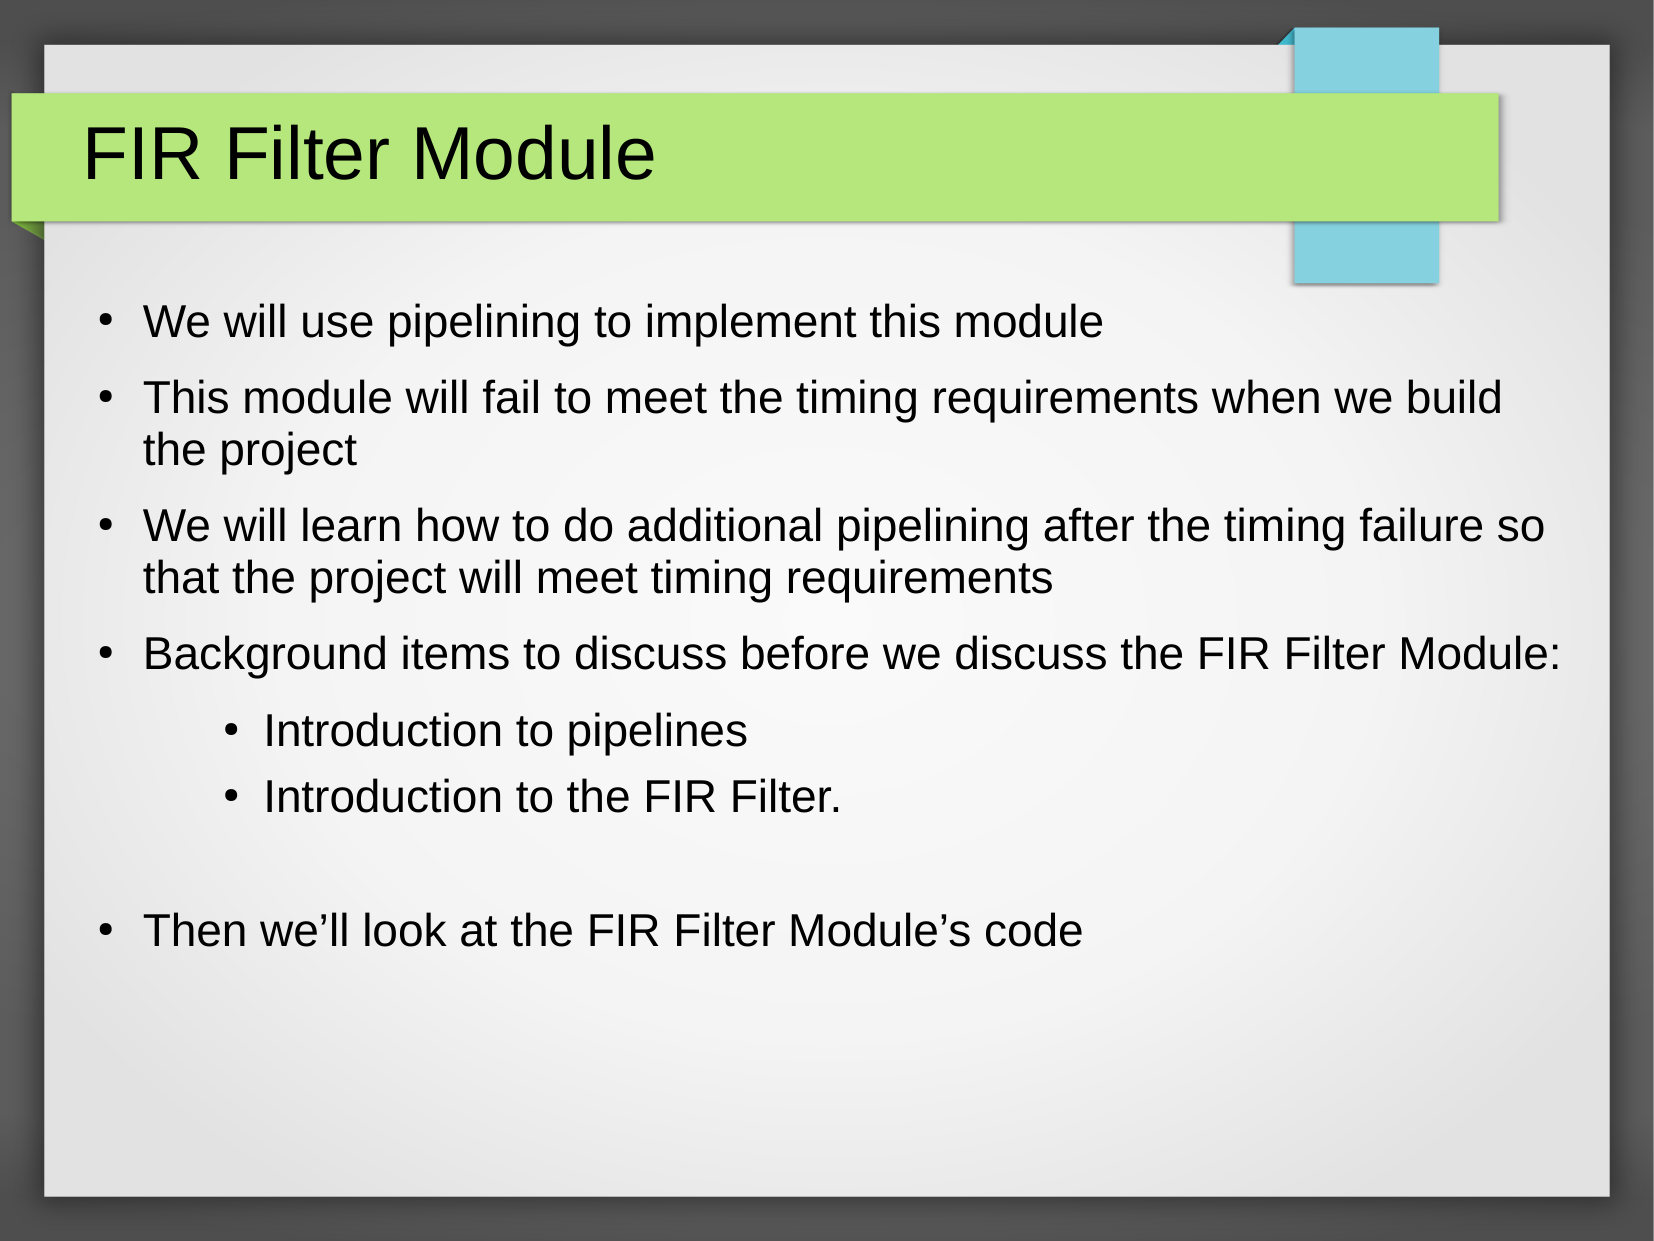

# FIR Filter Module
We will use pipelining to implement this module
This module will fail to meet the timing requirements when we build the project
We will learn how to do additional pipelining after the timing failure so that the project will meet timing requirements
Background items to discuss before we discuss the FIR Filter Module:
Introduction to pipelines
Introduction to the FIR Filter.
Then we’ll look at the FIR Filter Module’s code